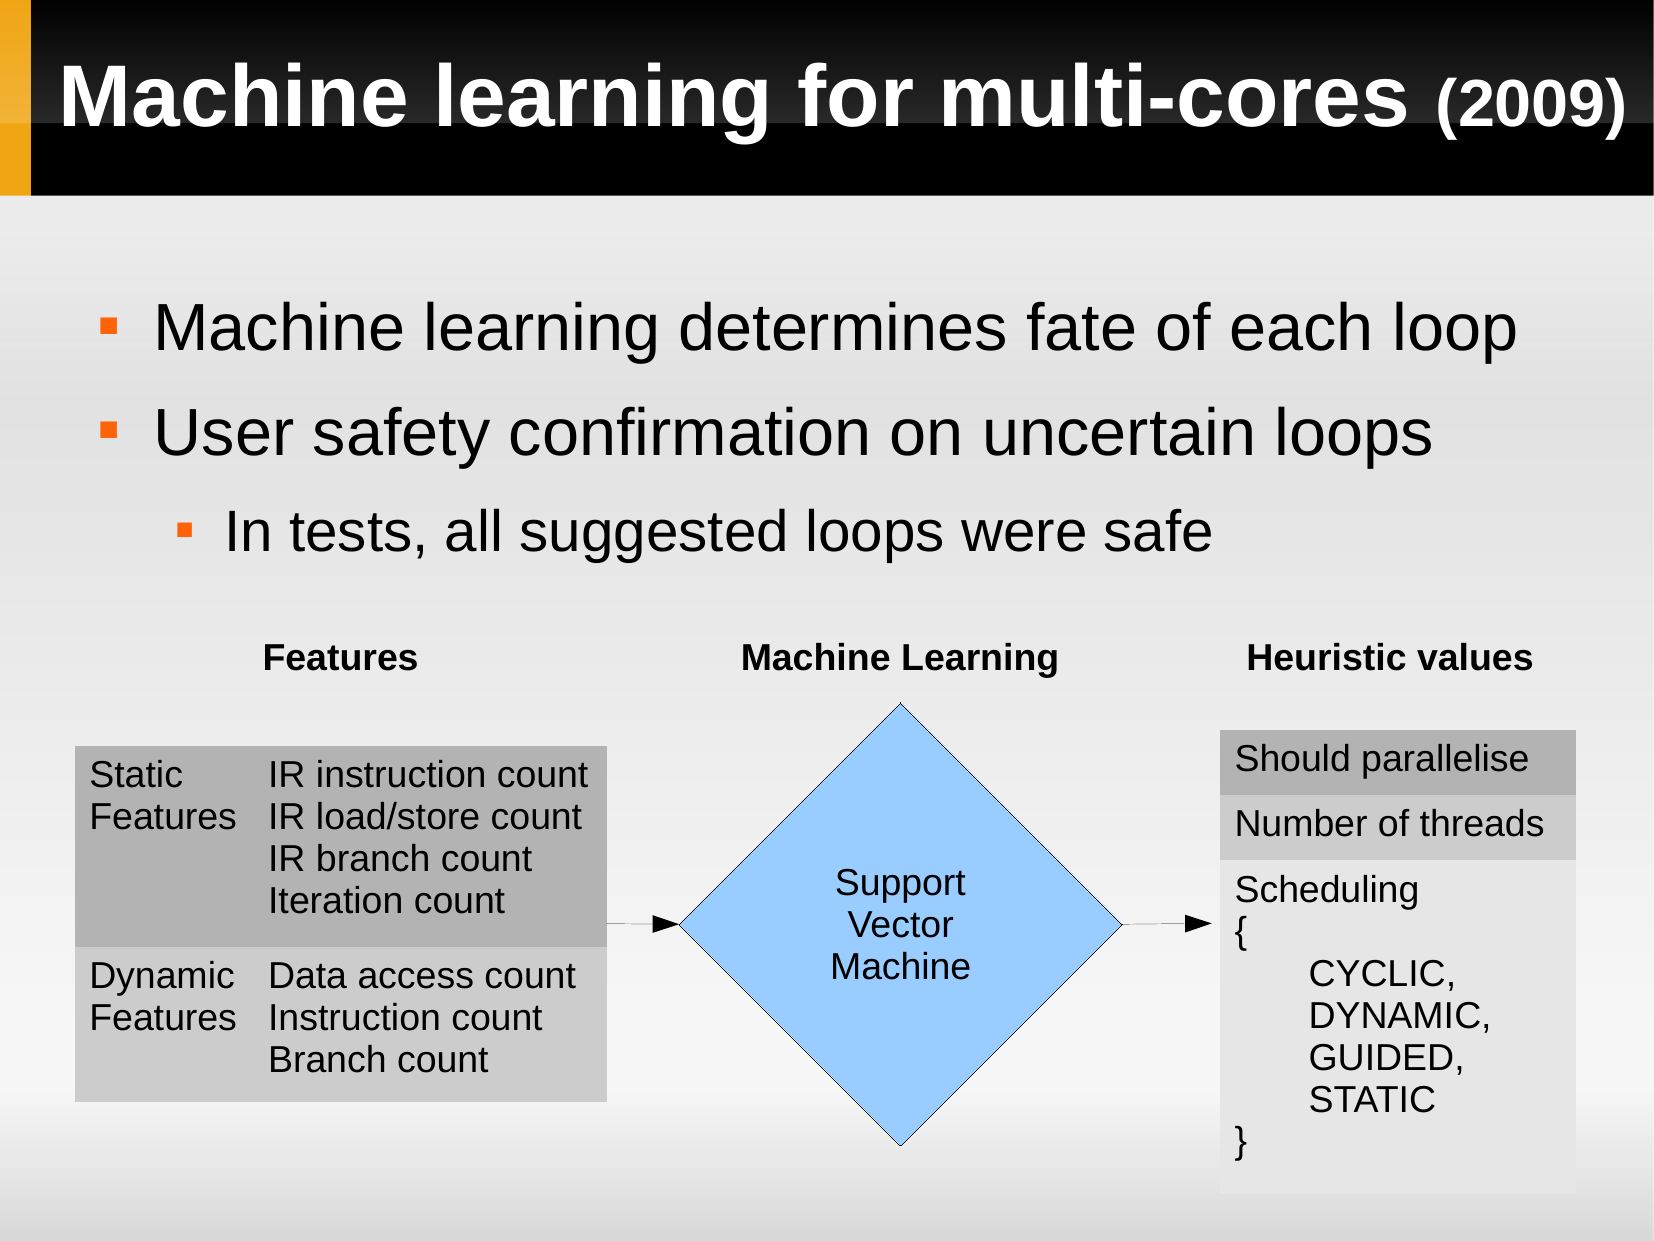

# Machine learning for multi-cores (2009)
Machine learning determines fate of each loop
User safety confirmation on uncertain loops
In tests, all suggested loops were safe
Features
Machine Learning
Heuristic values
Support
Vector
Machine
| Should parallelise |
| --- |
| Number of threads |
| Scheduling { CYCLIC, DYNAMIC, GUIDED, STATIC } |
| Static Features | IR instruction count IR load/store count IR branch count Iteration count |
| --- | --- |
| Dynamic Features | Data access count Instruction count Branch count |